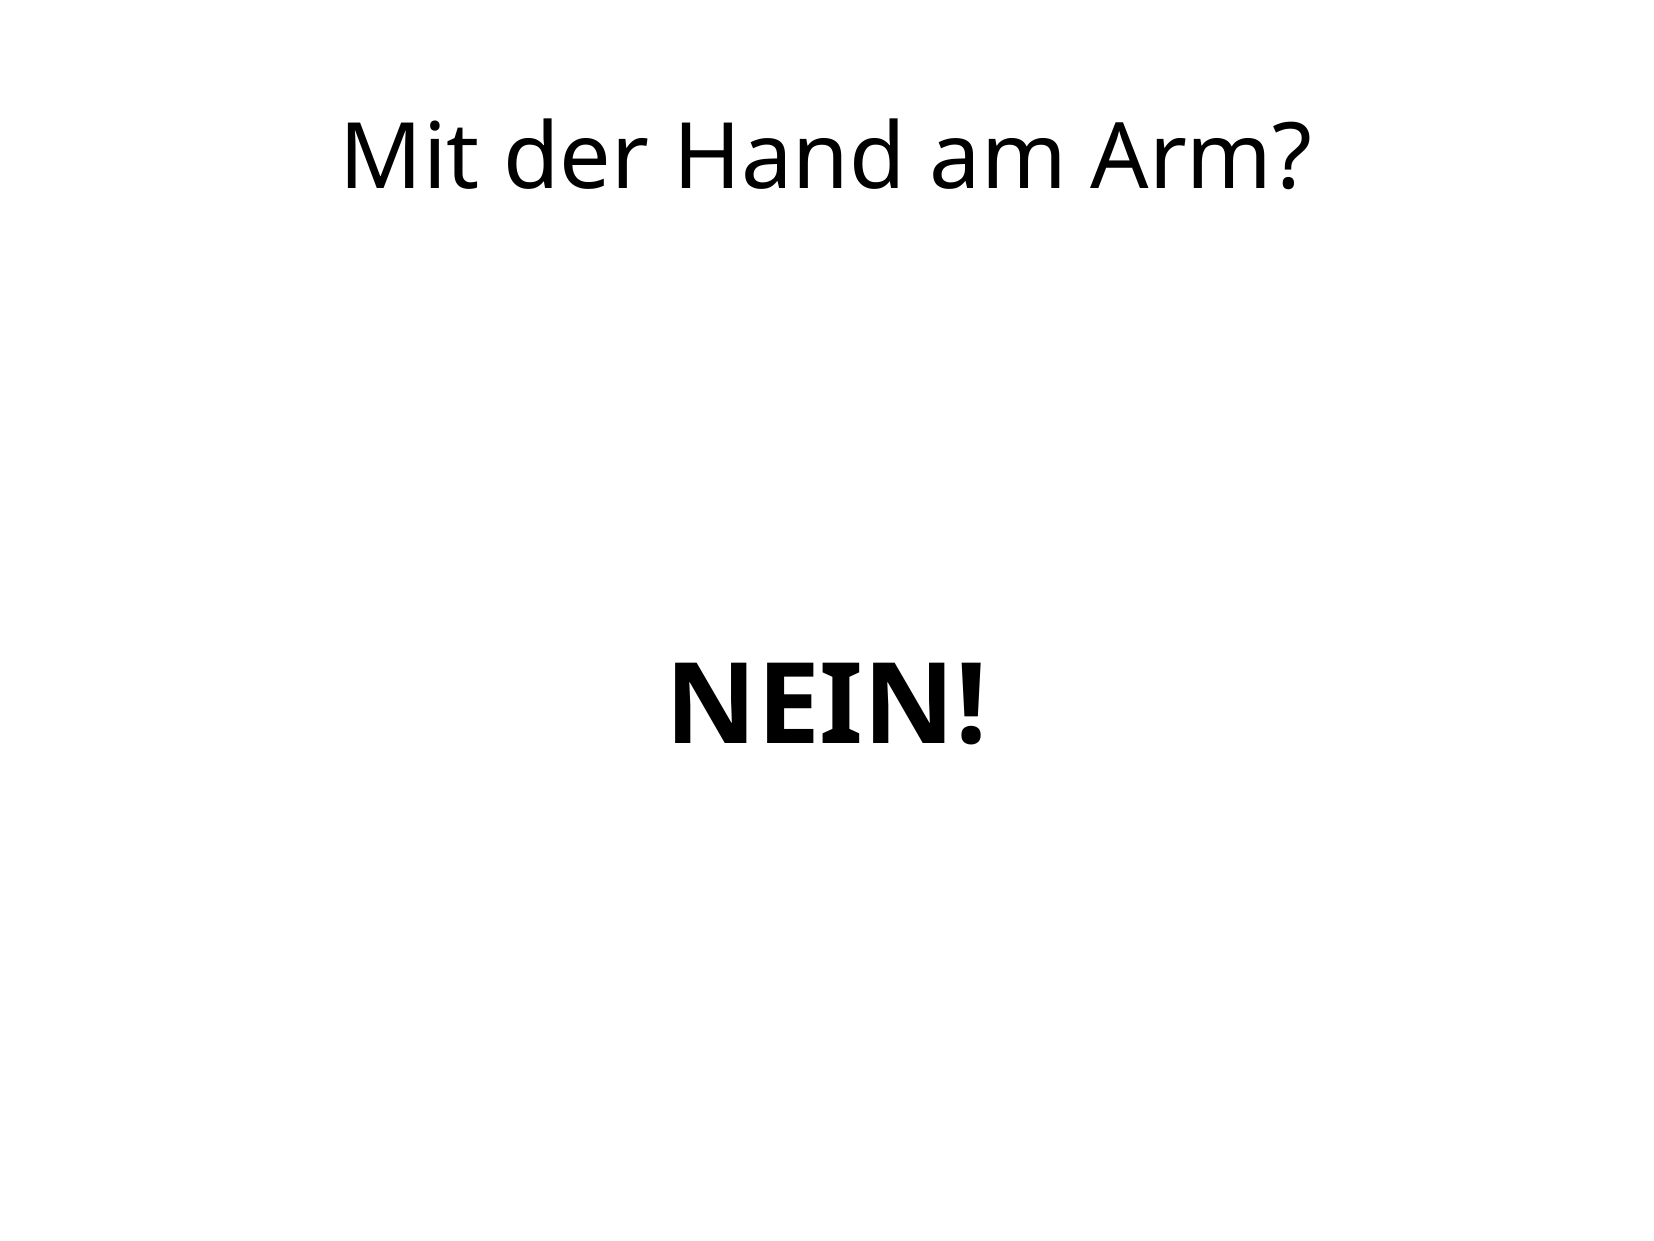

# Mit der Hand am Arm?
NEIN!